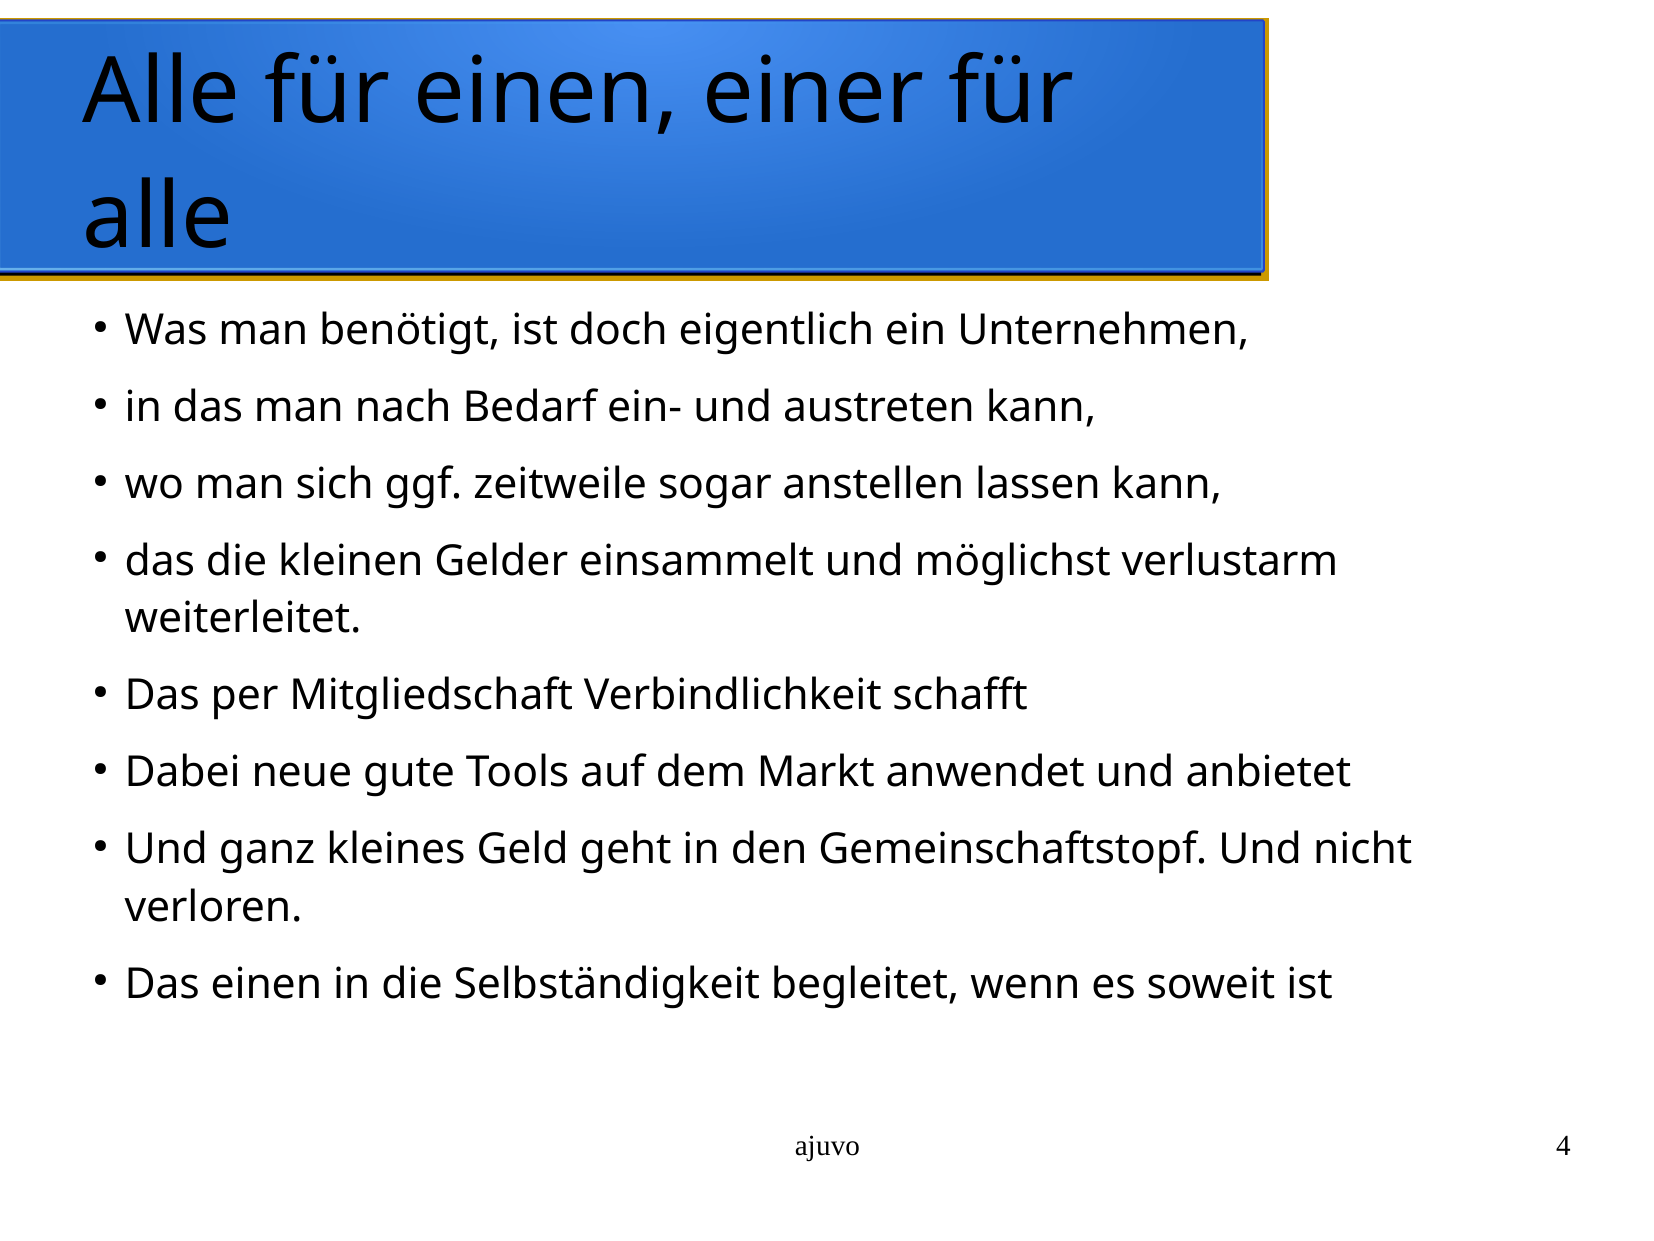

# Alle für einen, einer für alle
Was man benötigt, ist doch eigentlich ein Unternehmen,
in das man nach Bedarf ein- und austreten kann,
wo man sich ggf. zeitweile sogar anstellen lassen kann,
das die kleinen Gelder einsammelt und möglichst verlustarm weiterleitet.
Das per Mitgliedschaft Verbindlichkeit schafft
Dabei neue gute Tools auf dem Markt anwendet und anbietet
Und ganz kleines Geld geht in den Gemeinschaftstopf. Und nicht verloren.
Das einen in die Selbständigkeit begleitet, wenn es soweit ist
ajuvo
4